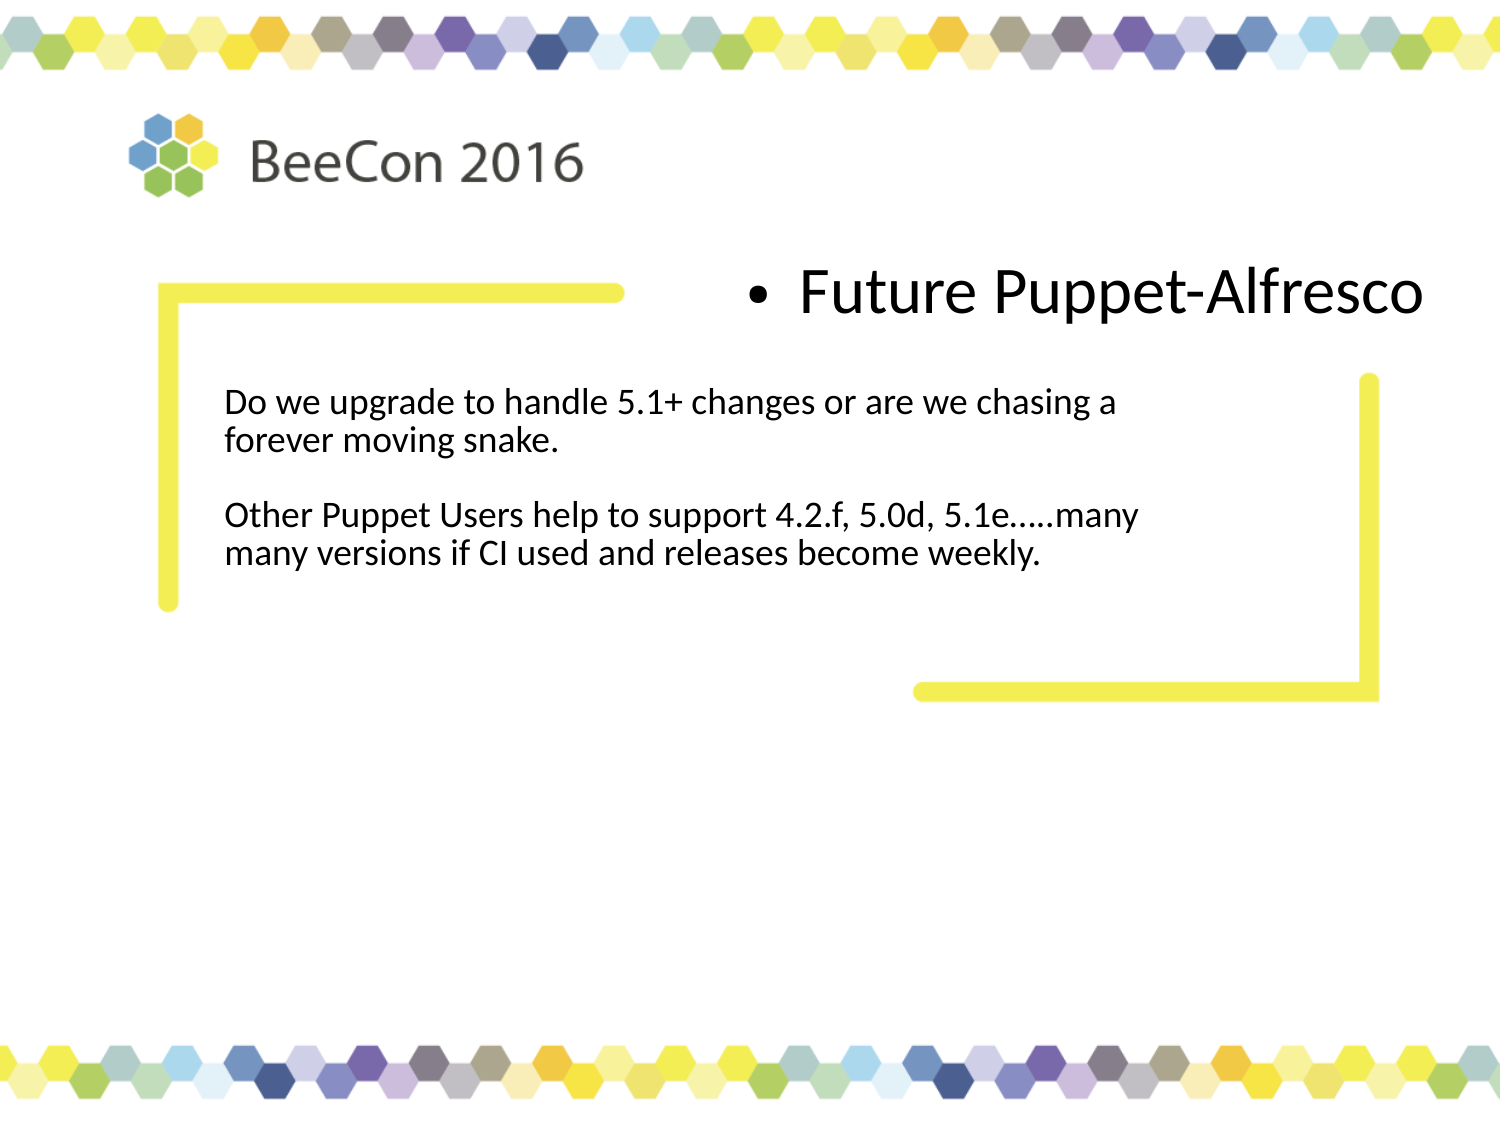

Future Puppet-Alfresco
# Do we upgrade to handle 5.1+ changes or are we chasing a forever moving snake. Other Puppet Users help to support 4.2.f, 5.0d, 5.1e…..many many versions if CI used and releases become weekly.